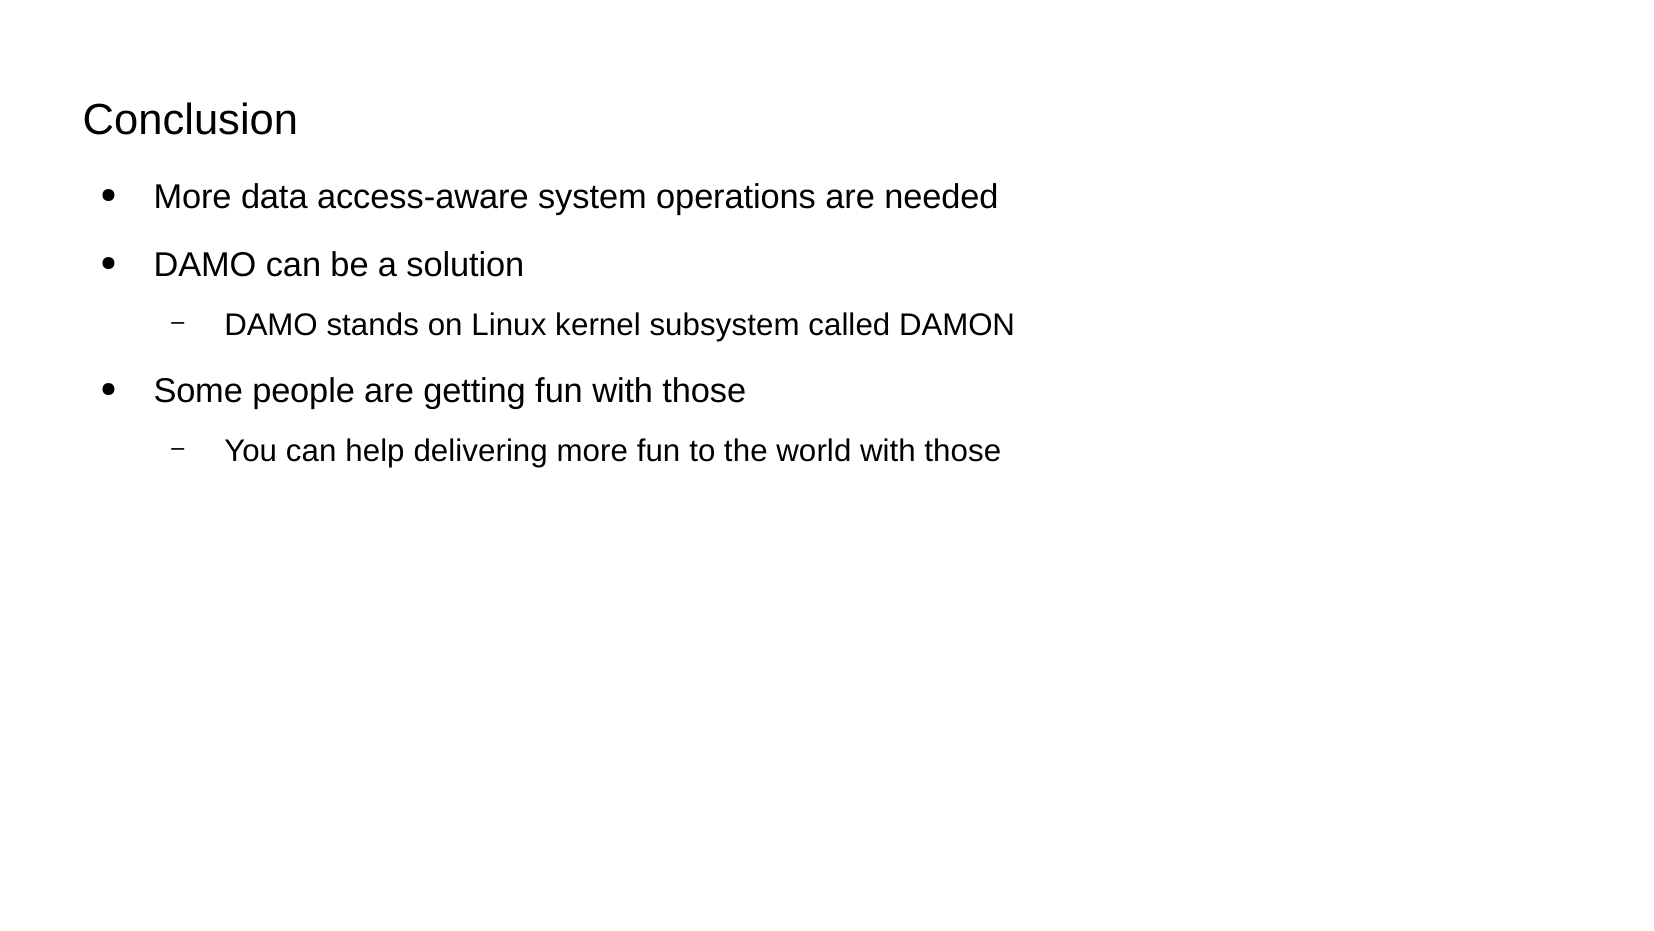

# Conclusion
More data access-aware system operations are needed
DAMO can be a solution
DAMO stands on Linux kernel subsystem called DAMON
Some people are getting fun with those
You can help delivering more fun to the world with those